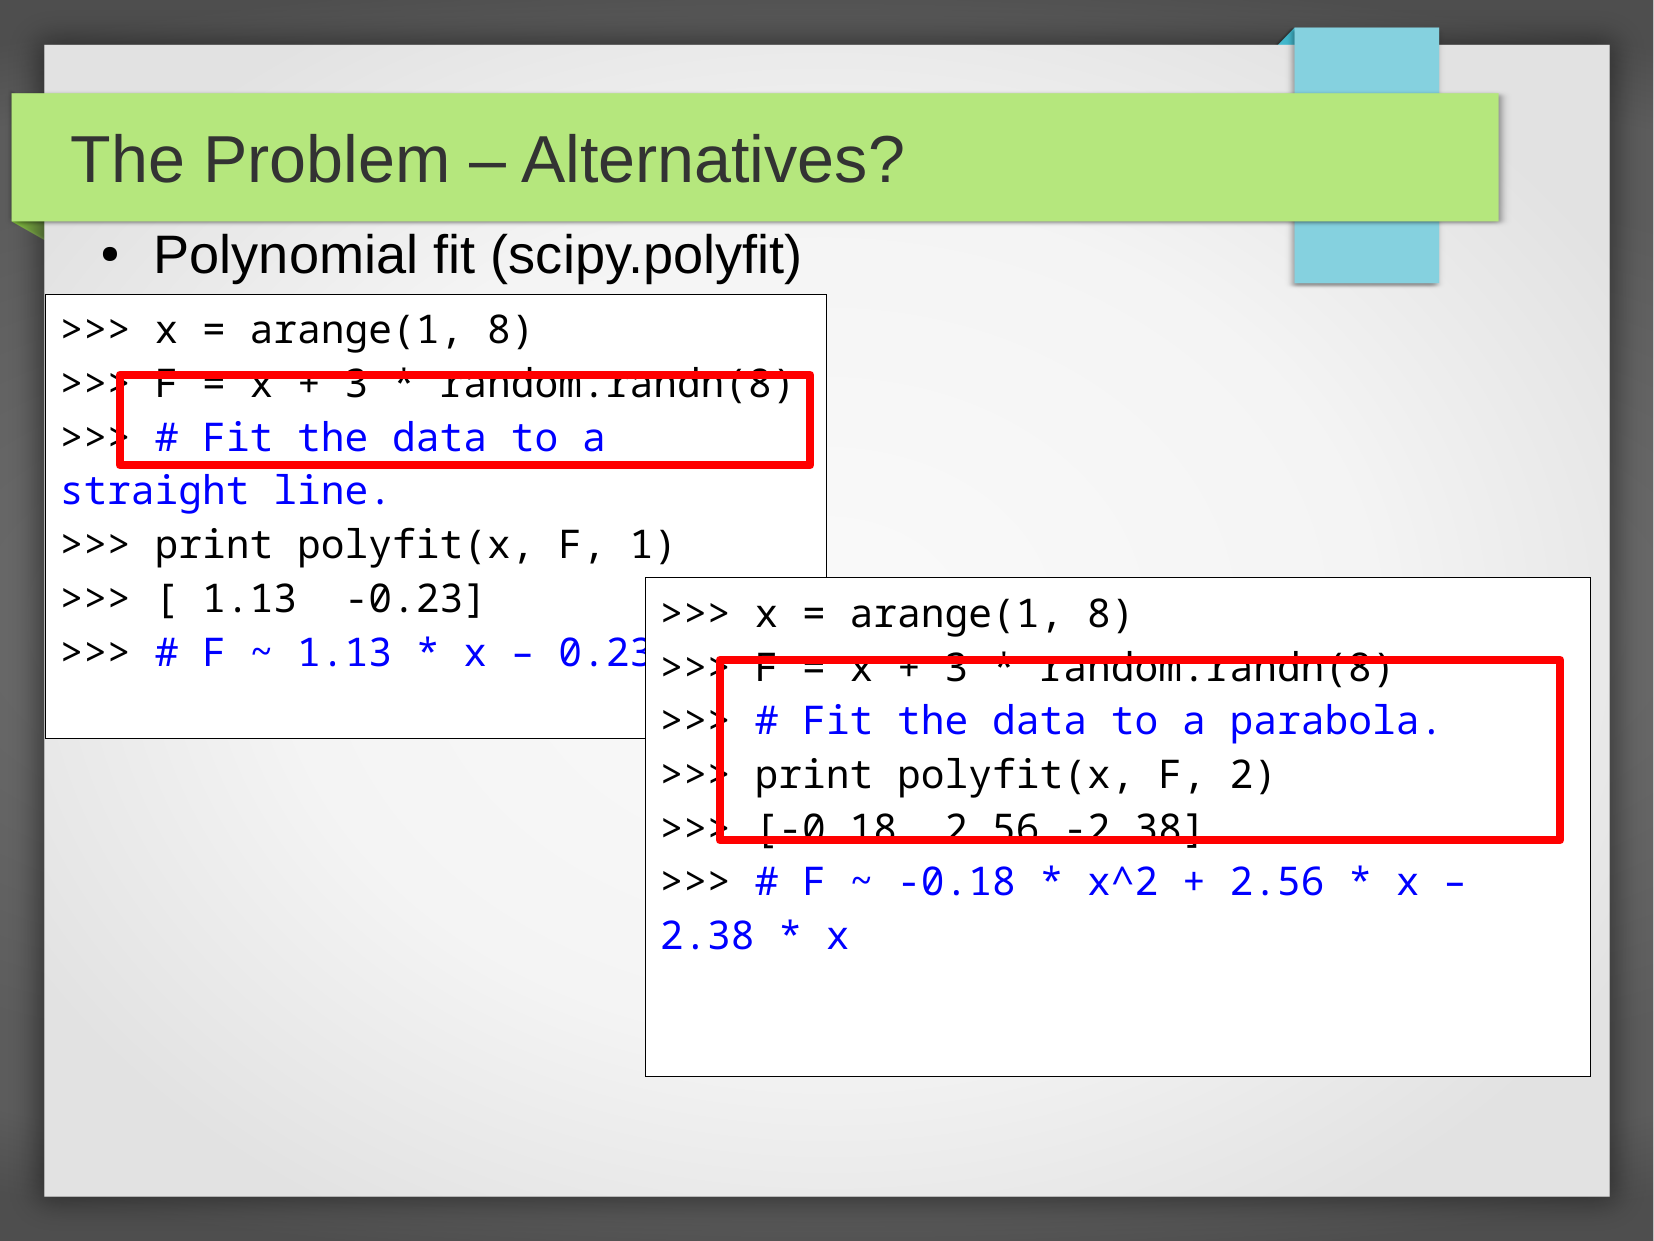

# The Problem – Alternatives?
Polynomial fit (scipy.polyfit)
>>> x = arange(1, 8)
>>> F = x + 3 * random.randn(8)
>>> # Fit the data to a straight line.
>>> print polyfit(x, F, 1)
>>> [ 1.13 -0.23]
>>> # F ~ 1.13 * x – 0.23
>>> x = arange(1, 8)
>>> F = x + 3 * random.randn(8)
>>> # Fit the data to a parabola.
>>> print polyfit(x, F, 2)
>>> [-0.18 2.56 -2.38]
>>> # F ~ -0.18 * x^2 + 2.56 * x – 2.38 * x